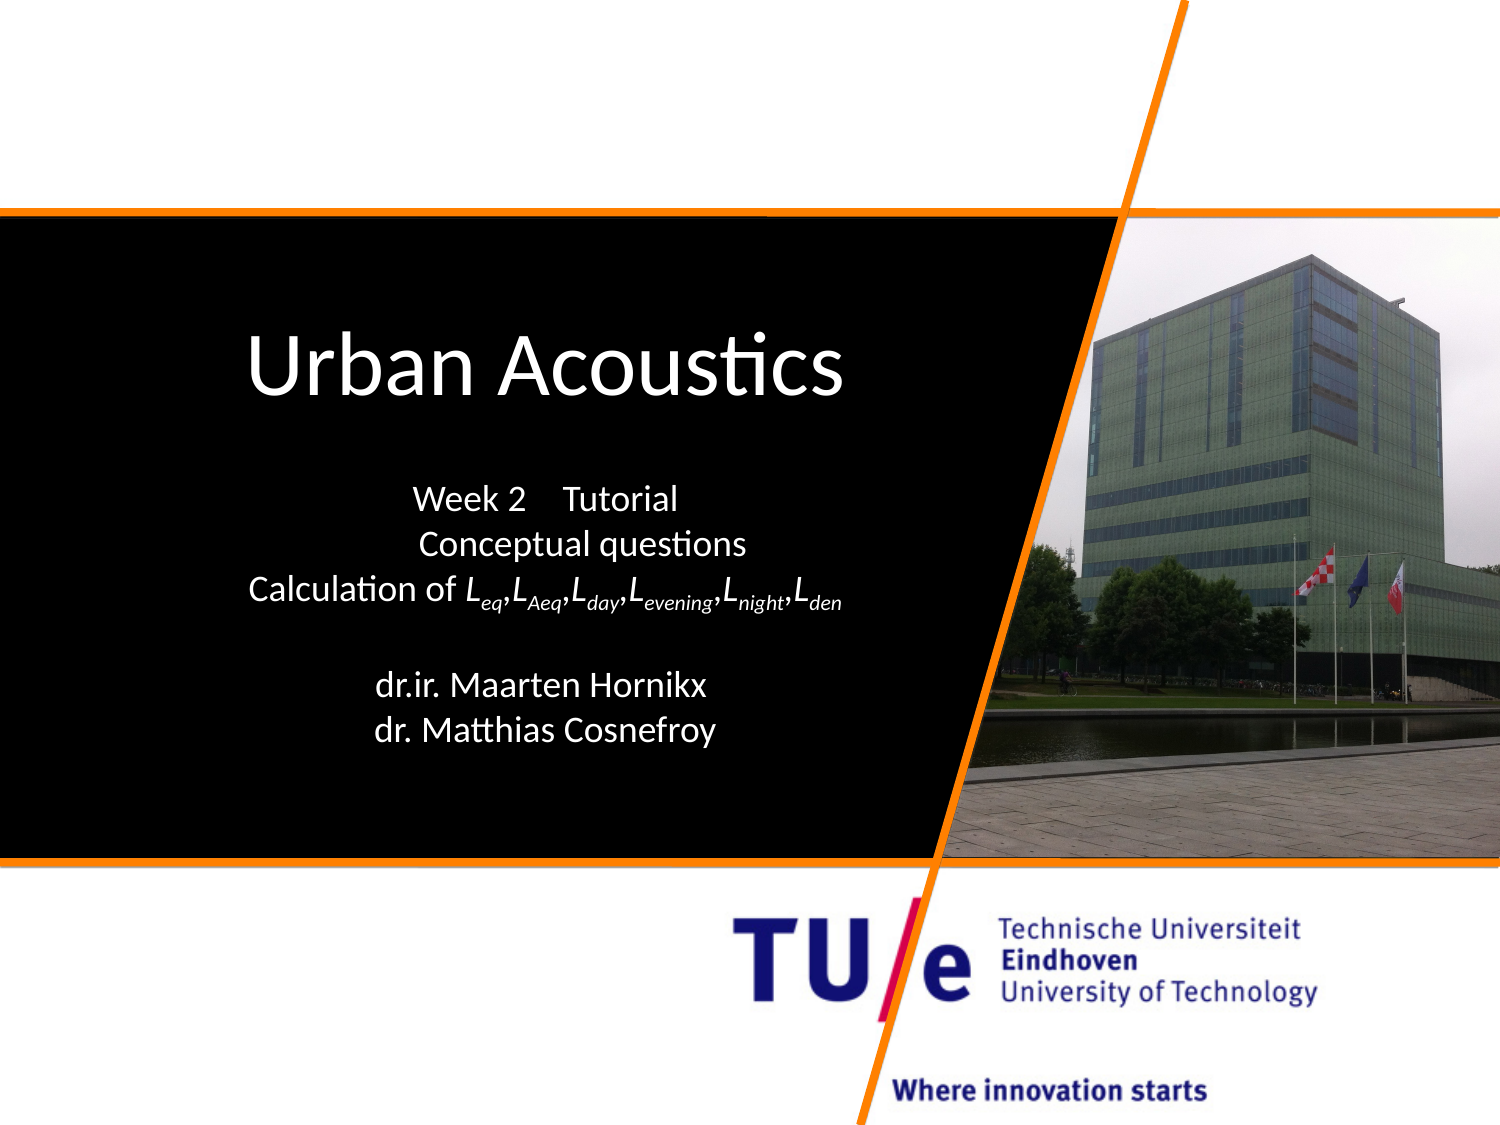

# Urban Acoustics Week 2 	Tutorial Conceptual questions Calculation of Leq,LAeq,Lday,Levening,Lnight,Lden dr.ir. Maarten Hornikx dr. Matthias Cosnefroy